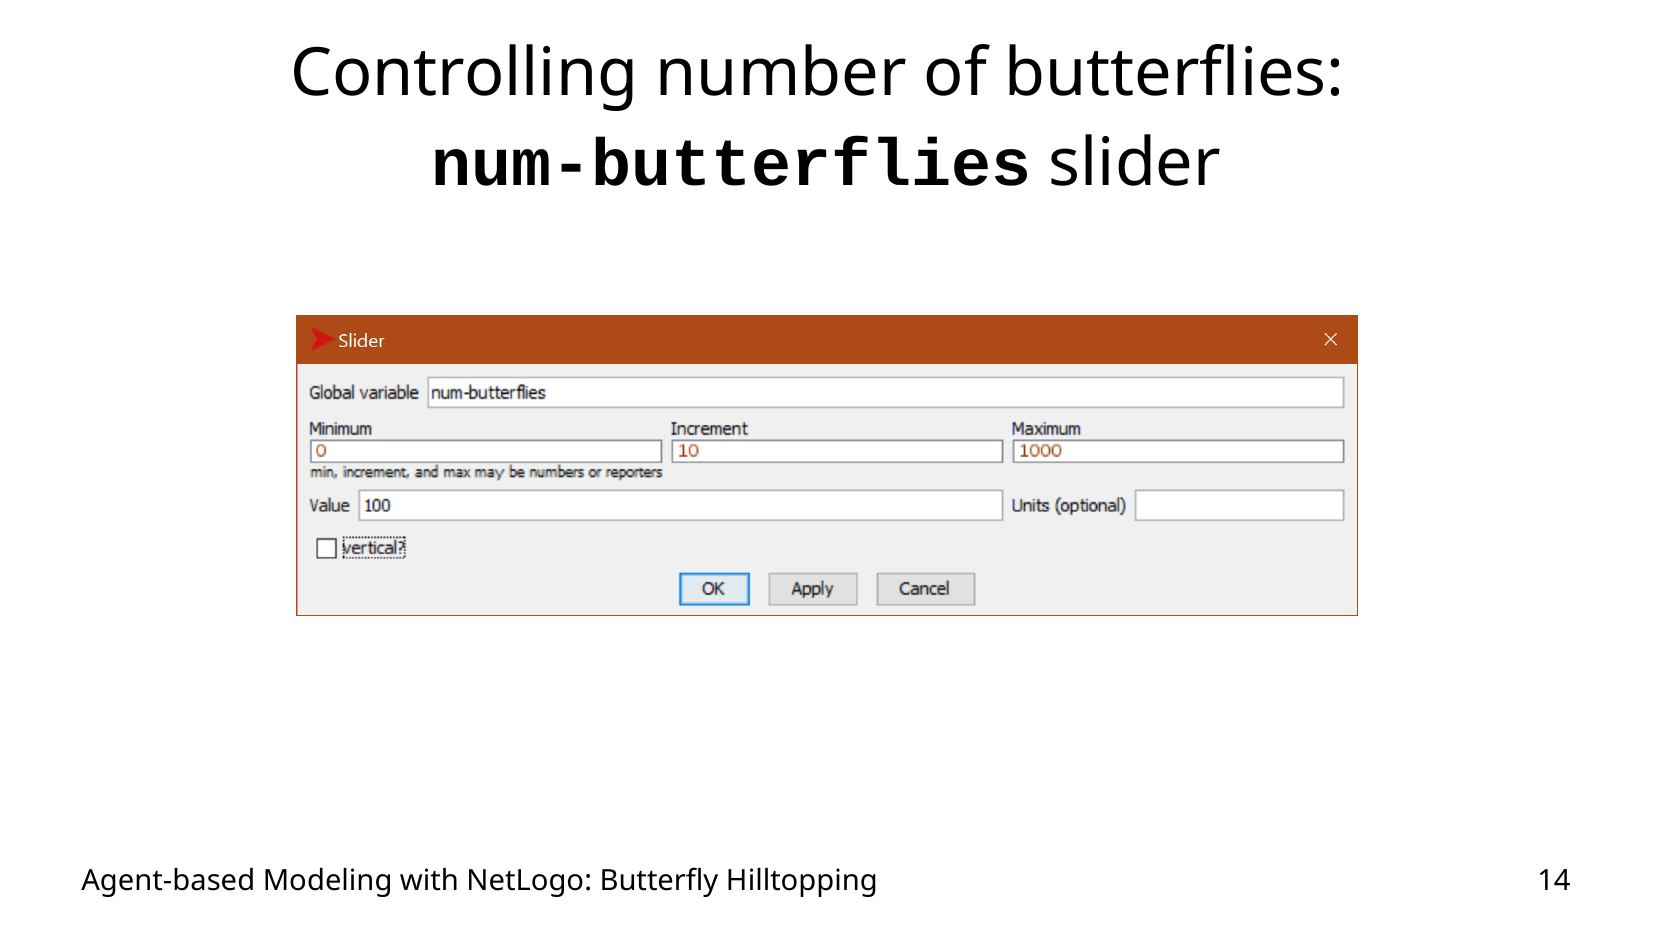

# Controlling number of butterflies: num-butterflies slider
Agent-based Modeling with NetLogo: Butterfly Hilltopping
14